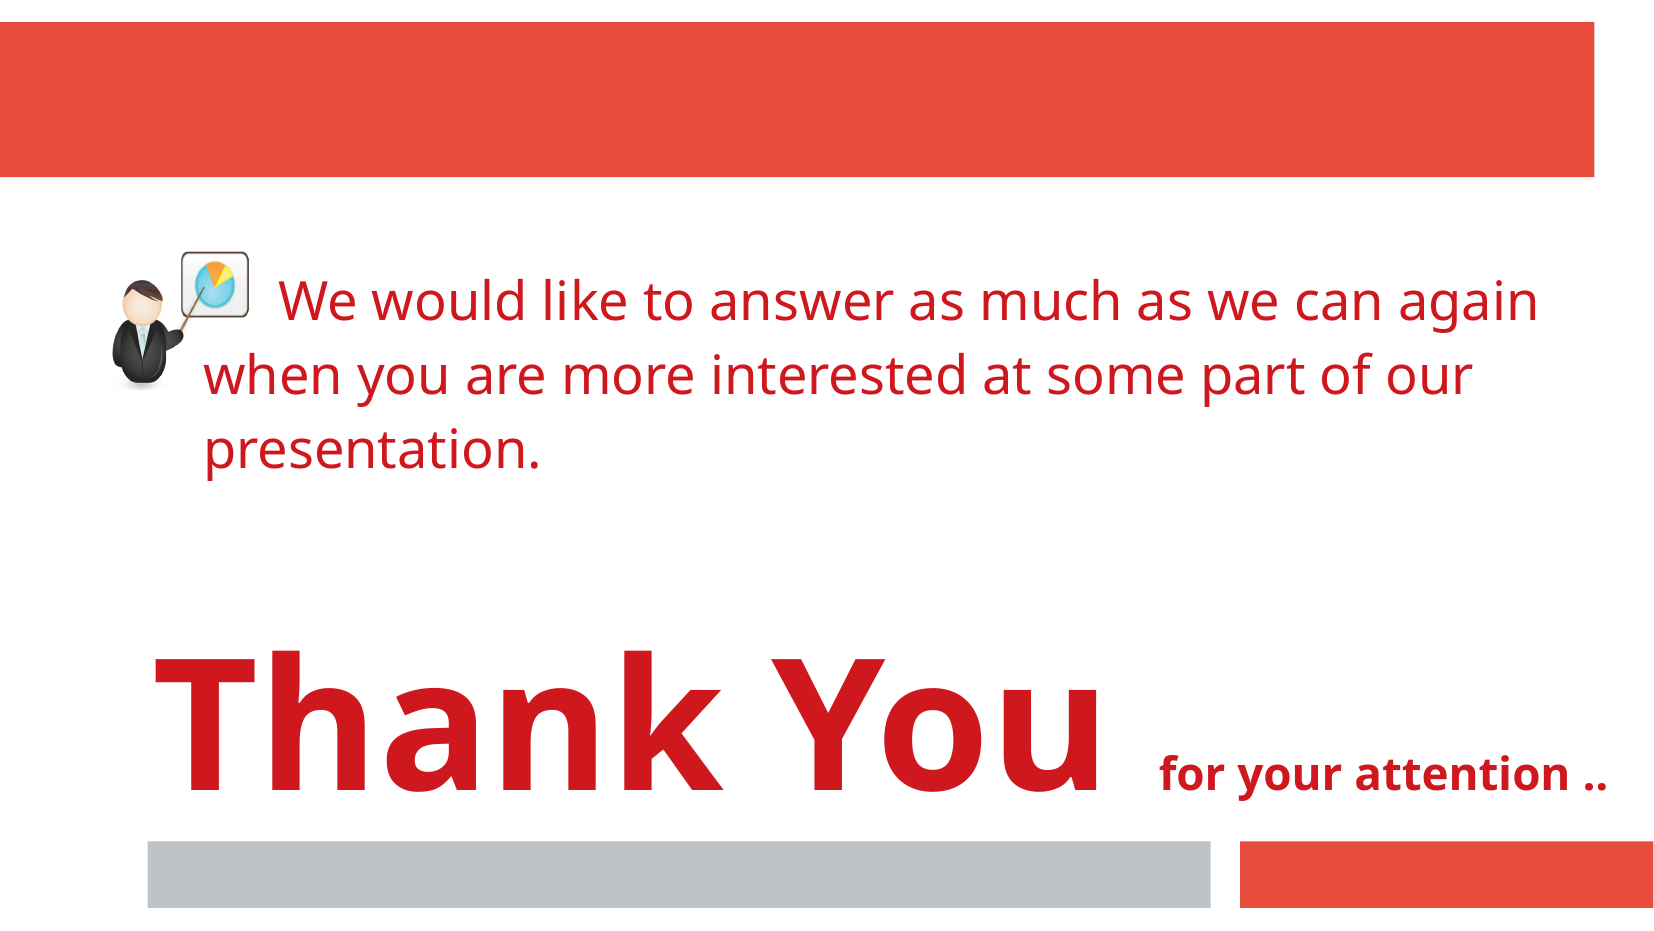

We would like to answer as much as we can again
when you are more interested at some part of our
presentation.
Thank You for your attention ..